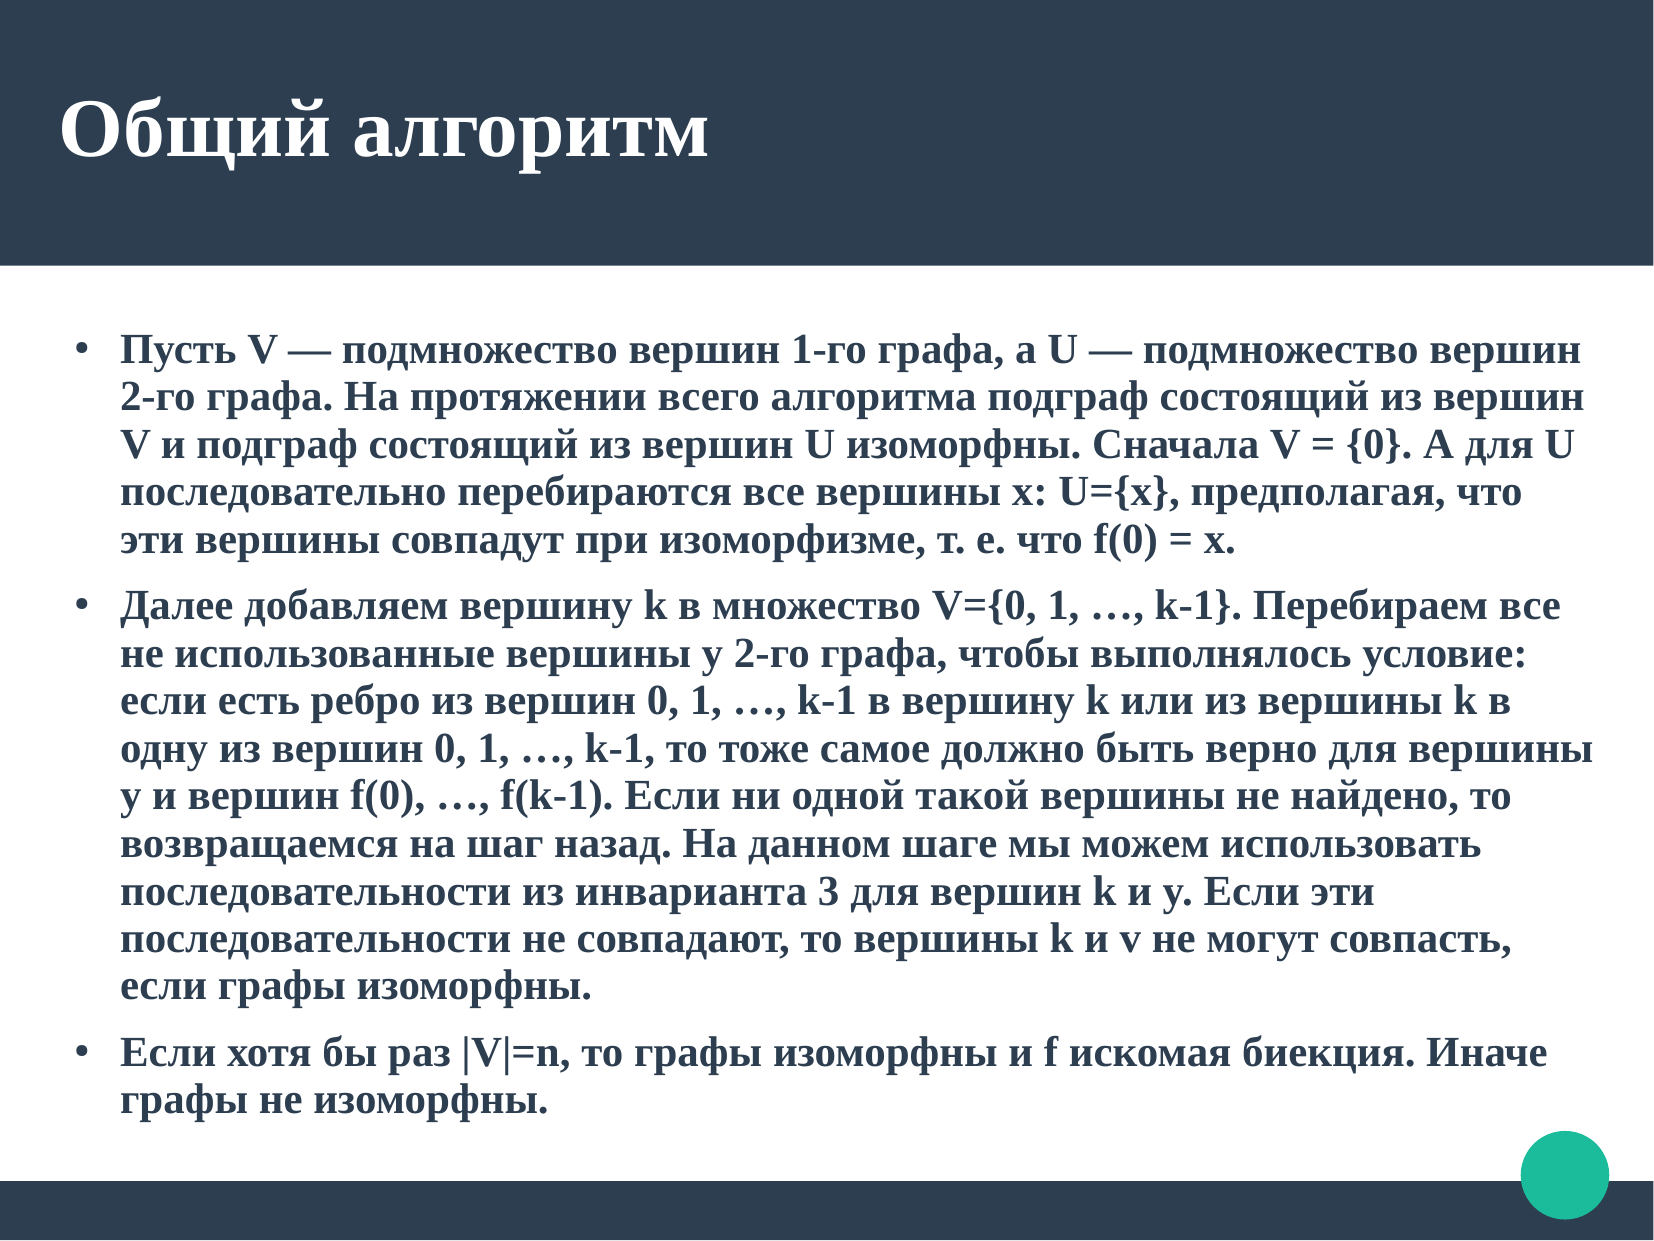

# Общий алгоритм
Пусть V — подмножество вершин 1-го графа, а U — подмножество вершин 2-го графа. На протяжении всего алгоритма подграф состоящий из вершин V и подграф состоящий из вершин U изоморфны. Сначала V = {0}. А для U последовательно перебираются все вершины x: U={x}, предполагая, что эти вершины совпадут при изоморфизме, т. е. что f(0) = x.
Далее добавляем вершину k в множество V={0, 1, …, k-1}. Перебираем все не использованные вершины y 2-го графа, чтобы выполнялось условие: если есть ребро из вершин 0, 1, …, k-1 в вершину k или из вершины k в одну из вершин 0, 1, …, k-1, то тоже самое должно быть верно для вершины y и вершин f(0), …, f(k-1). Если ни одной такой вершины не найдено, то возвращаемся на шаг назад. На данном шаге мы можем использовать последовательности из инварианта 3 для вершин k и y. Если эти последовательности не совпадают, то вершины k и v не могут совпасть, если графы изоморфны.
Если хотя бы раз |V|=n, то графы изоморфны и f искомая биекция. Иначе графы не изоморфны.